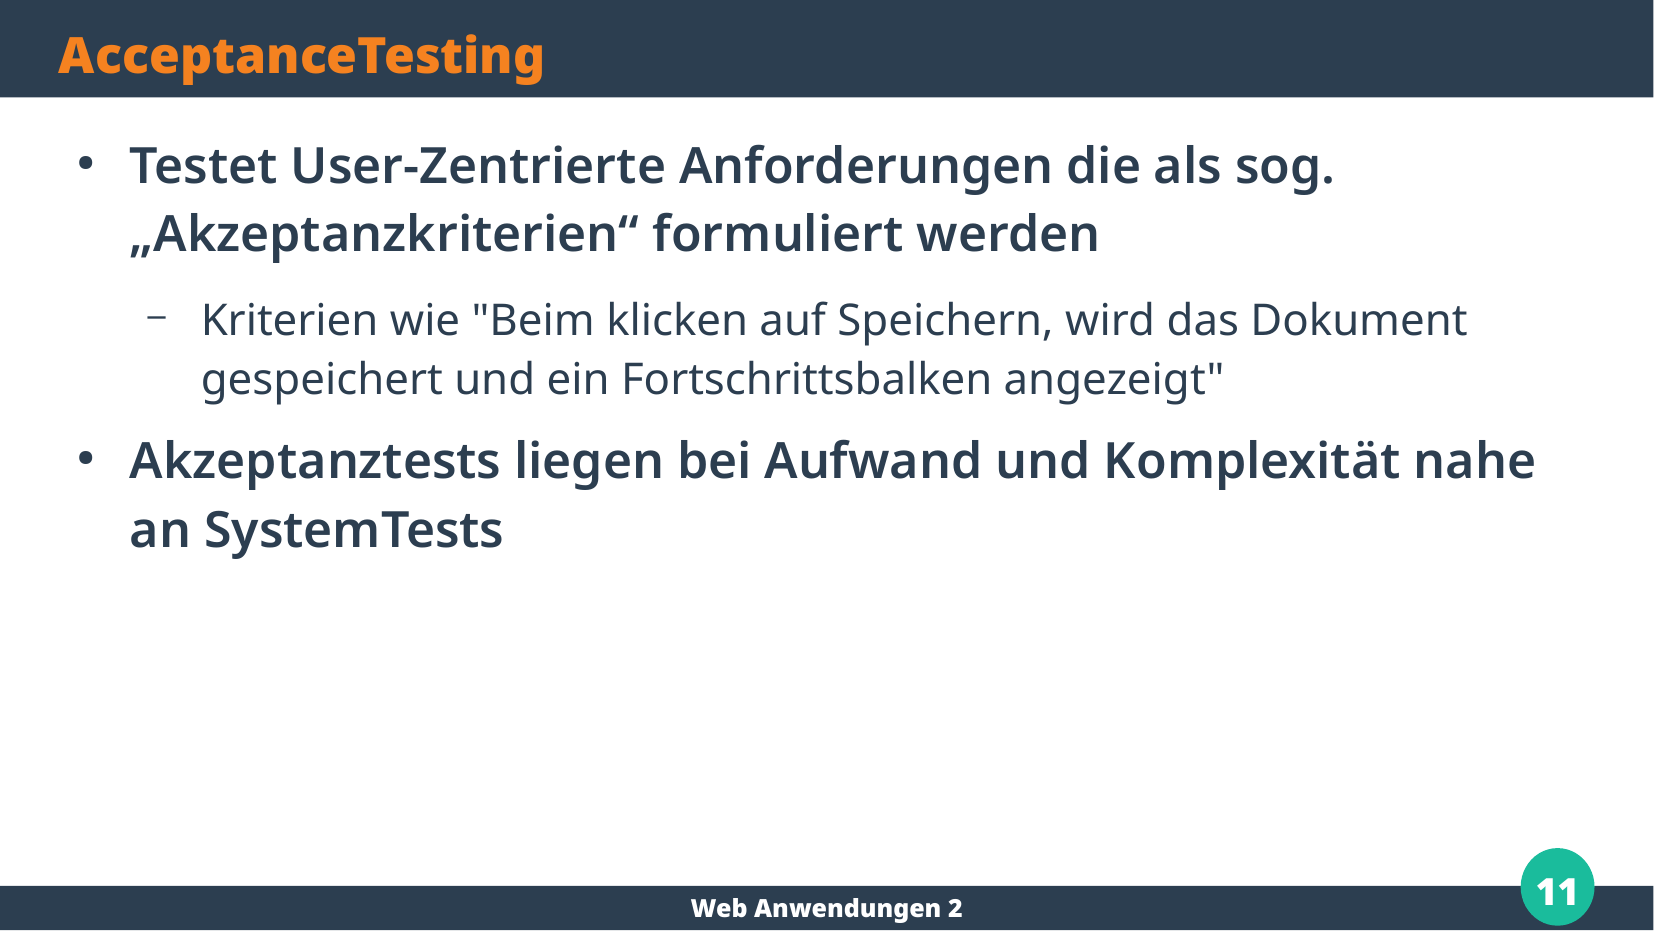

# AcceptanceTesting
Testet User-Zentrierte Anforderungen die als sog. „Akzeptanzkriterien“ formuliert werden
Kriterien wie "Beim klicken auf Speichern, wird das Dokument gespeichert und ein Fortschrittsbalken angezeigt"
Akzeptanztests liegen bei Aufwand und Komplexität nahe an SystemTests
11